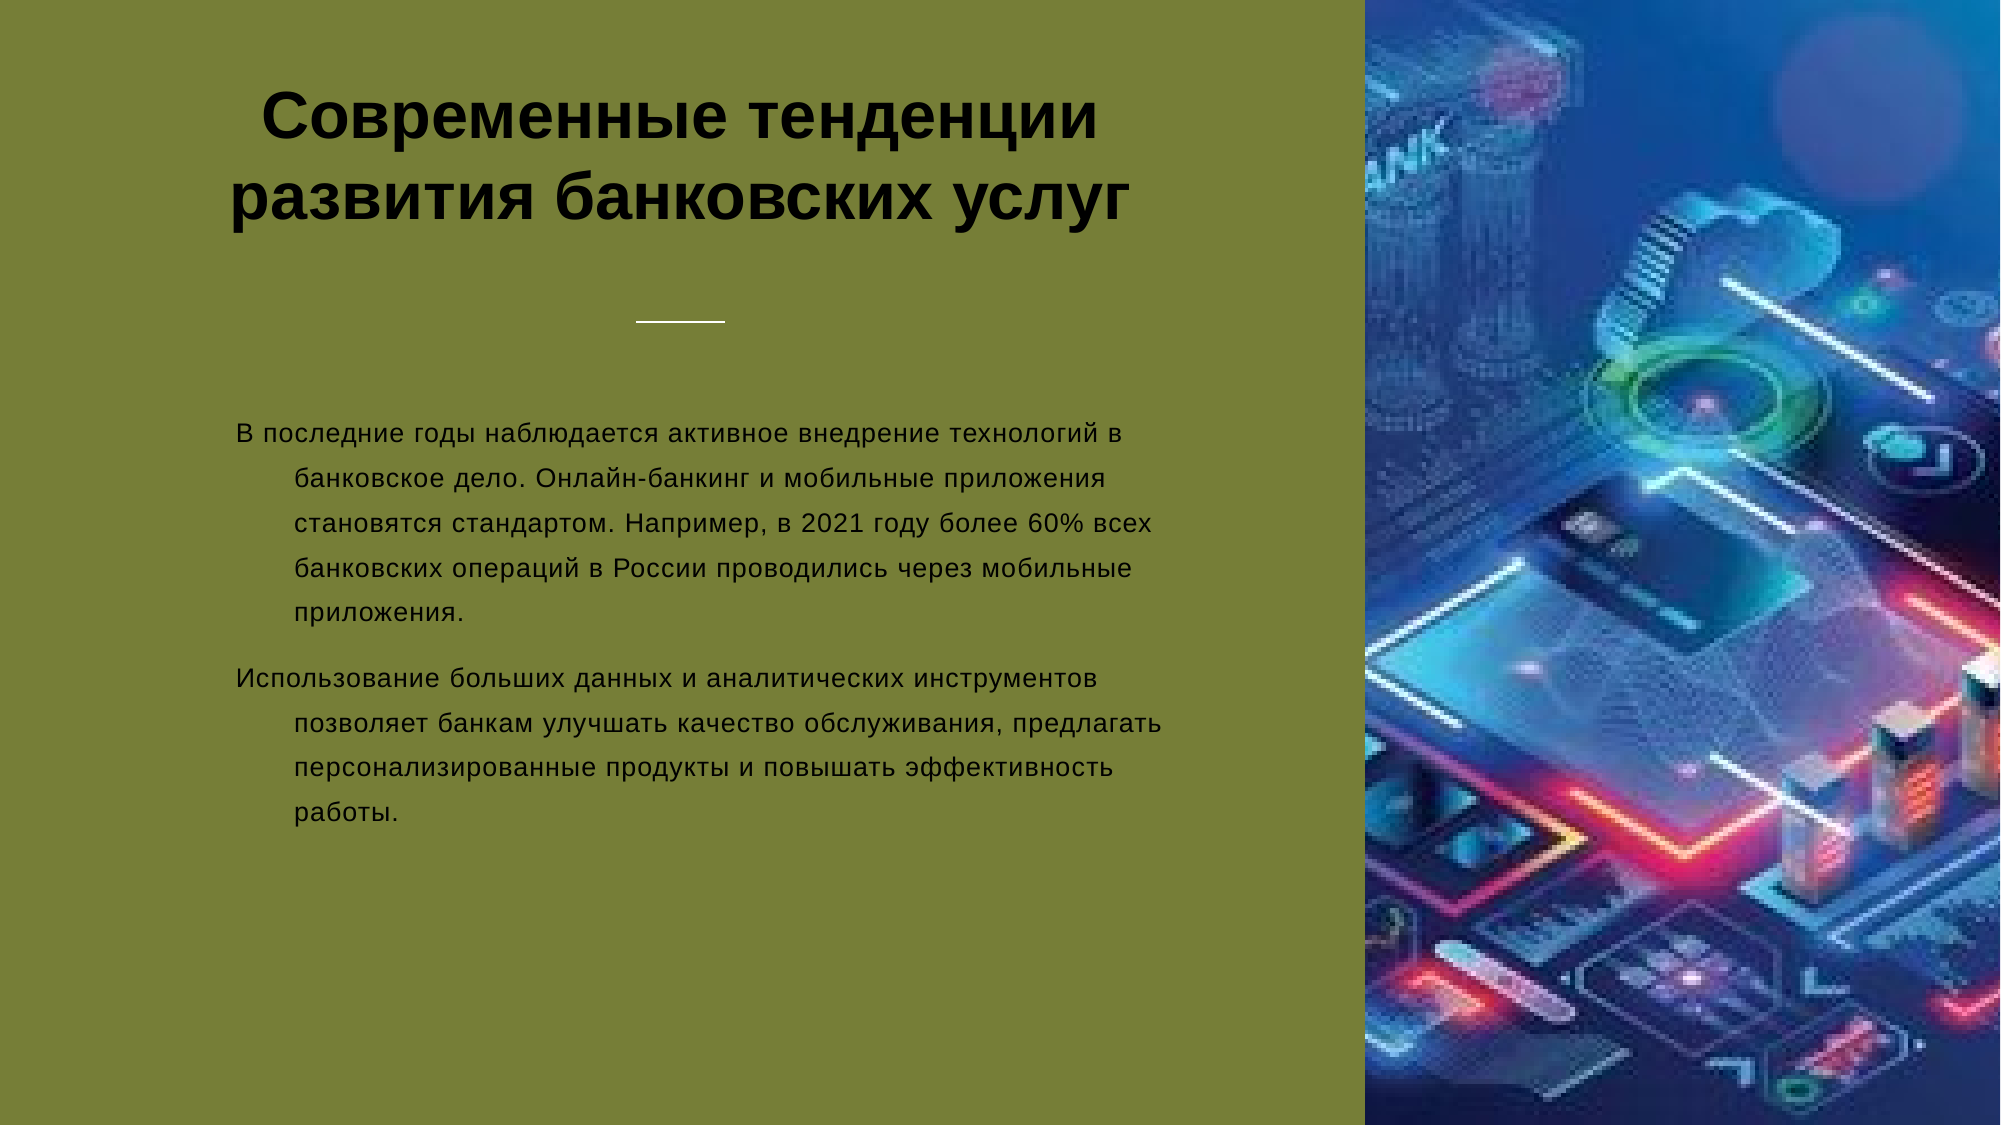

# Современные тенденции развития банковских услуг
В последние годы наблюдается активное внедрение технологий в банковское дело. Онлайн-банкинг и мобильные приложения становятся стандартом. Например, в 2021 году более 60% всех банковских операций в России проводились через мобильные приложения.
Использование больших данных и аналитических инструментов позволяет банкам улучшать качество обслуживания, предлагать персонализированные продукты и повышать эффективность работы.